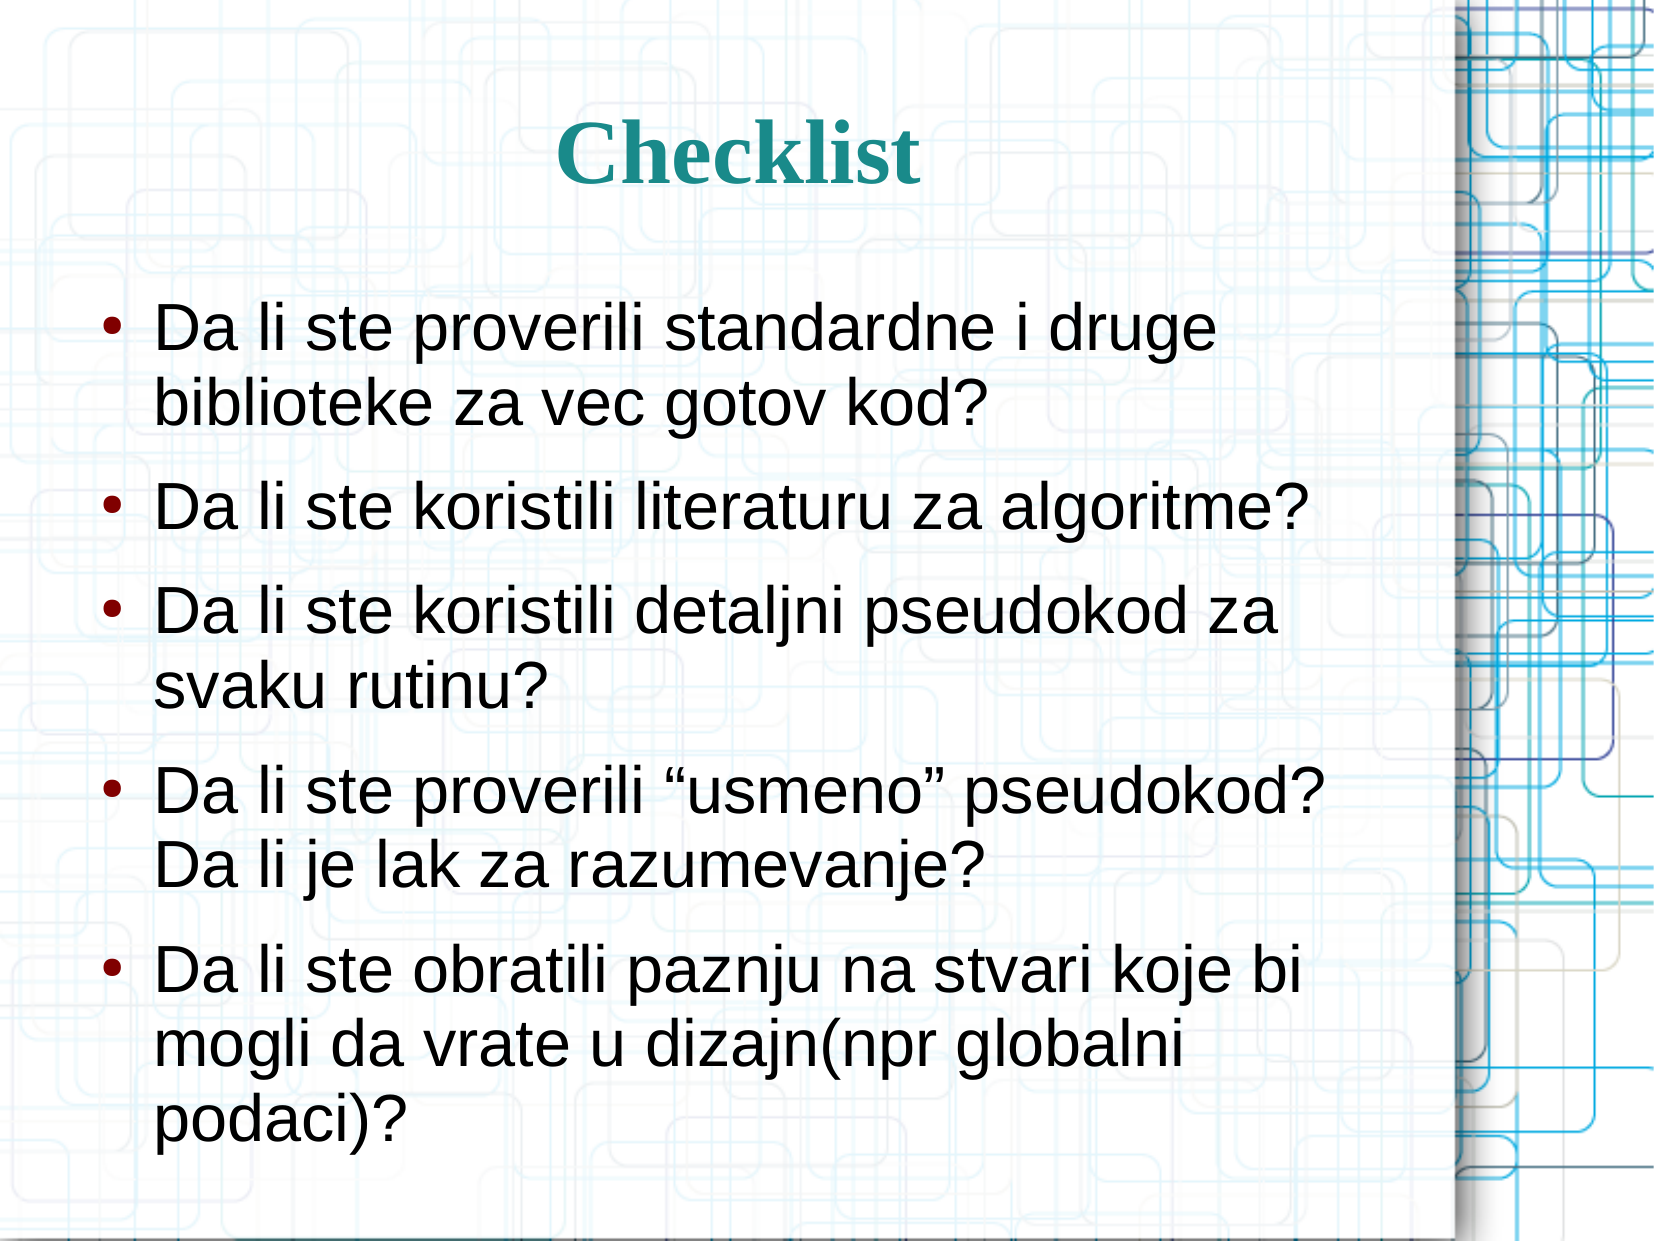

# Checklist
Da li ste proverili standardne i druge biblioteke za vec gotov kod?
Da li ste koristili literaturu za algoritme?
Da li ste koristili detaljni pseudokod za svaku rutinu?
Da li ste proverili “usmeno” pseudokod? Da li je lak za razumevanje?
Da li ste obratili paznju na stvari koje bi mogli da vrate u dizajn(npr globalni podaci)?